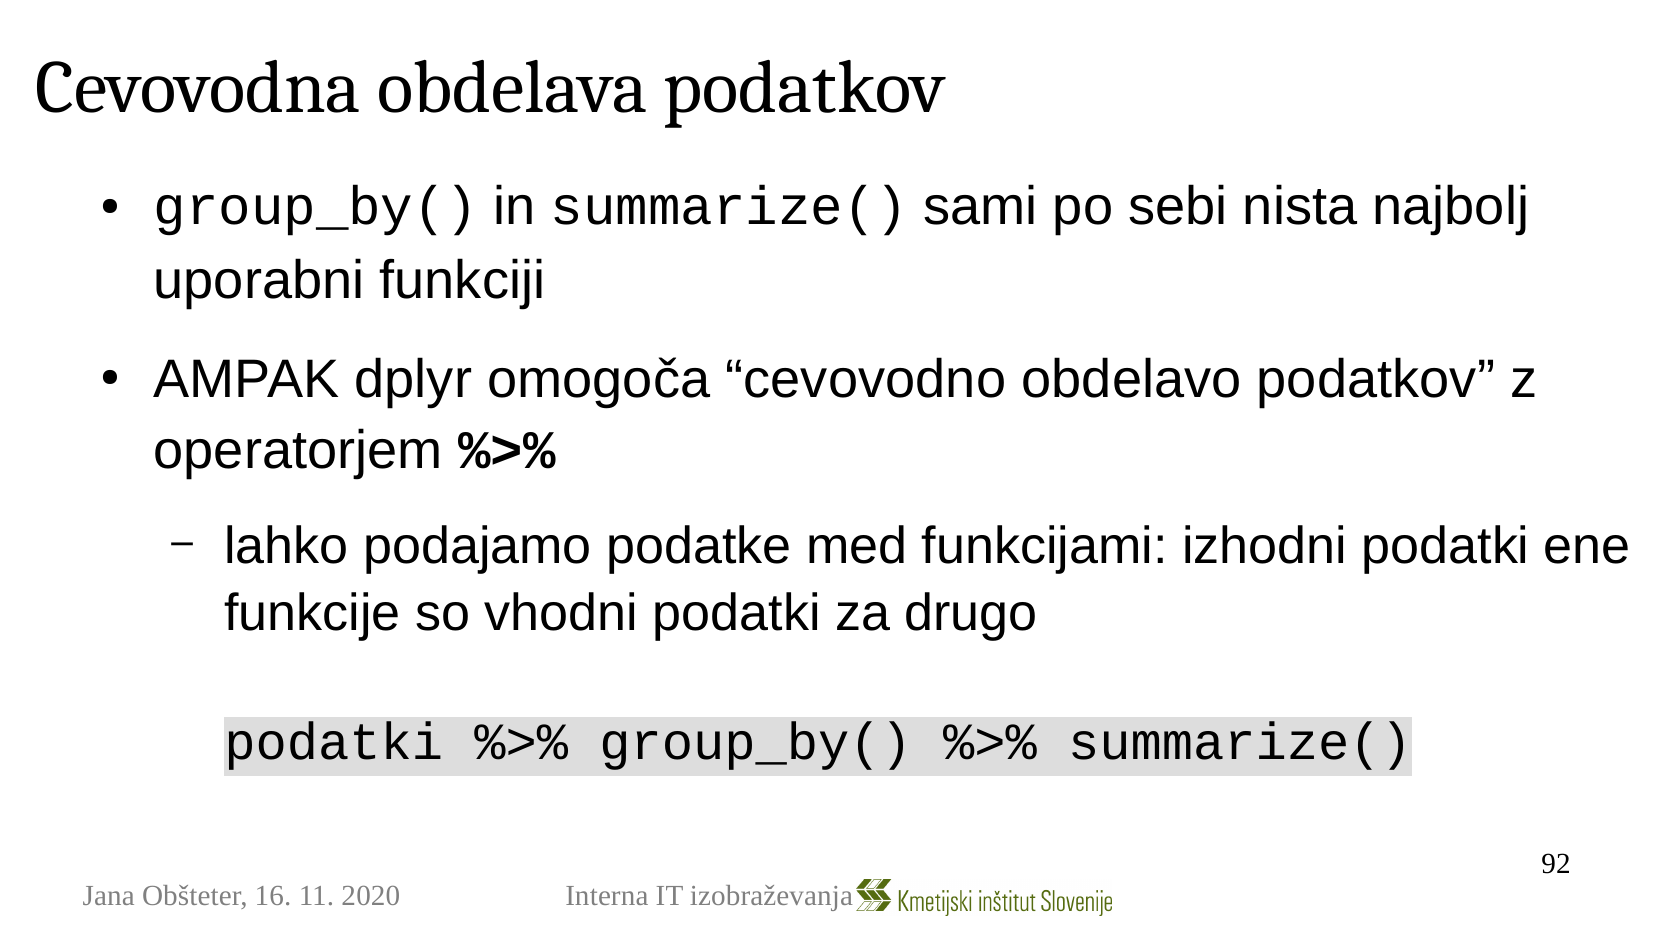

# Cevovodna obdelava podatkov
group_by() in summarize() sami po sebi nista najbolj uporabni funkciji
AMPAK dplyr omogoča “cevovodno obdelavo podatkov” z operatorjem %>%
lahko podajamo podatke med funkcijami: izhodni podatki ene funkcije so vhodni podatki za drugo
podatki %>% group_by() %>% summarize()
92